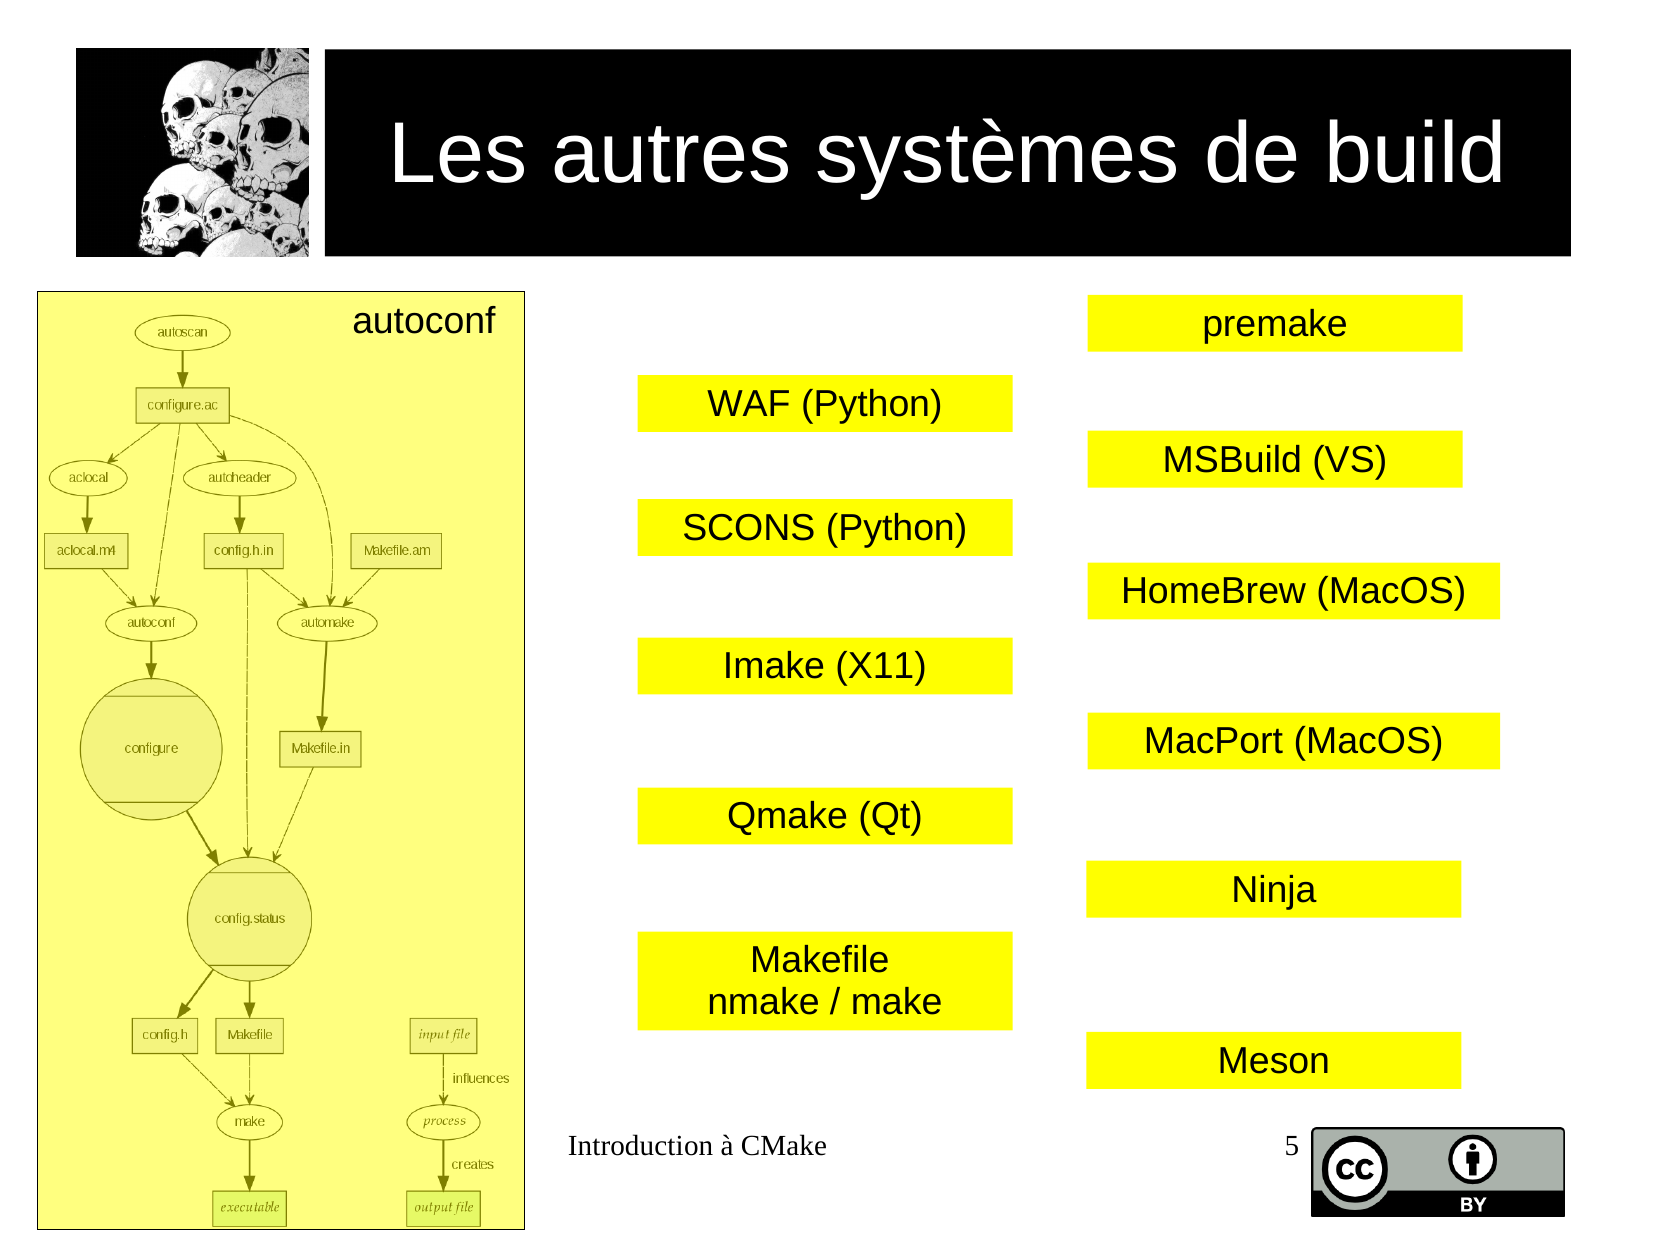

# Les autres systèmes de build
autoconf
premake
WAF (Python)
MSBuild (VS)
SCONS (Python)
HomeBrew (MacOS)
Imake (X11)
MacPort (MacOS)
Qmake (Qt)
Ninja
Makefile
nmake / make
Meson
Introduction à CMake
5